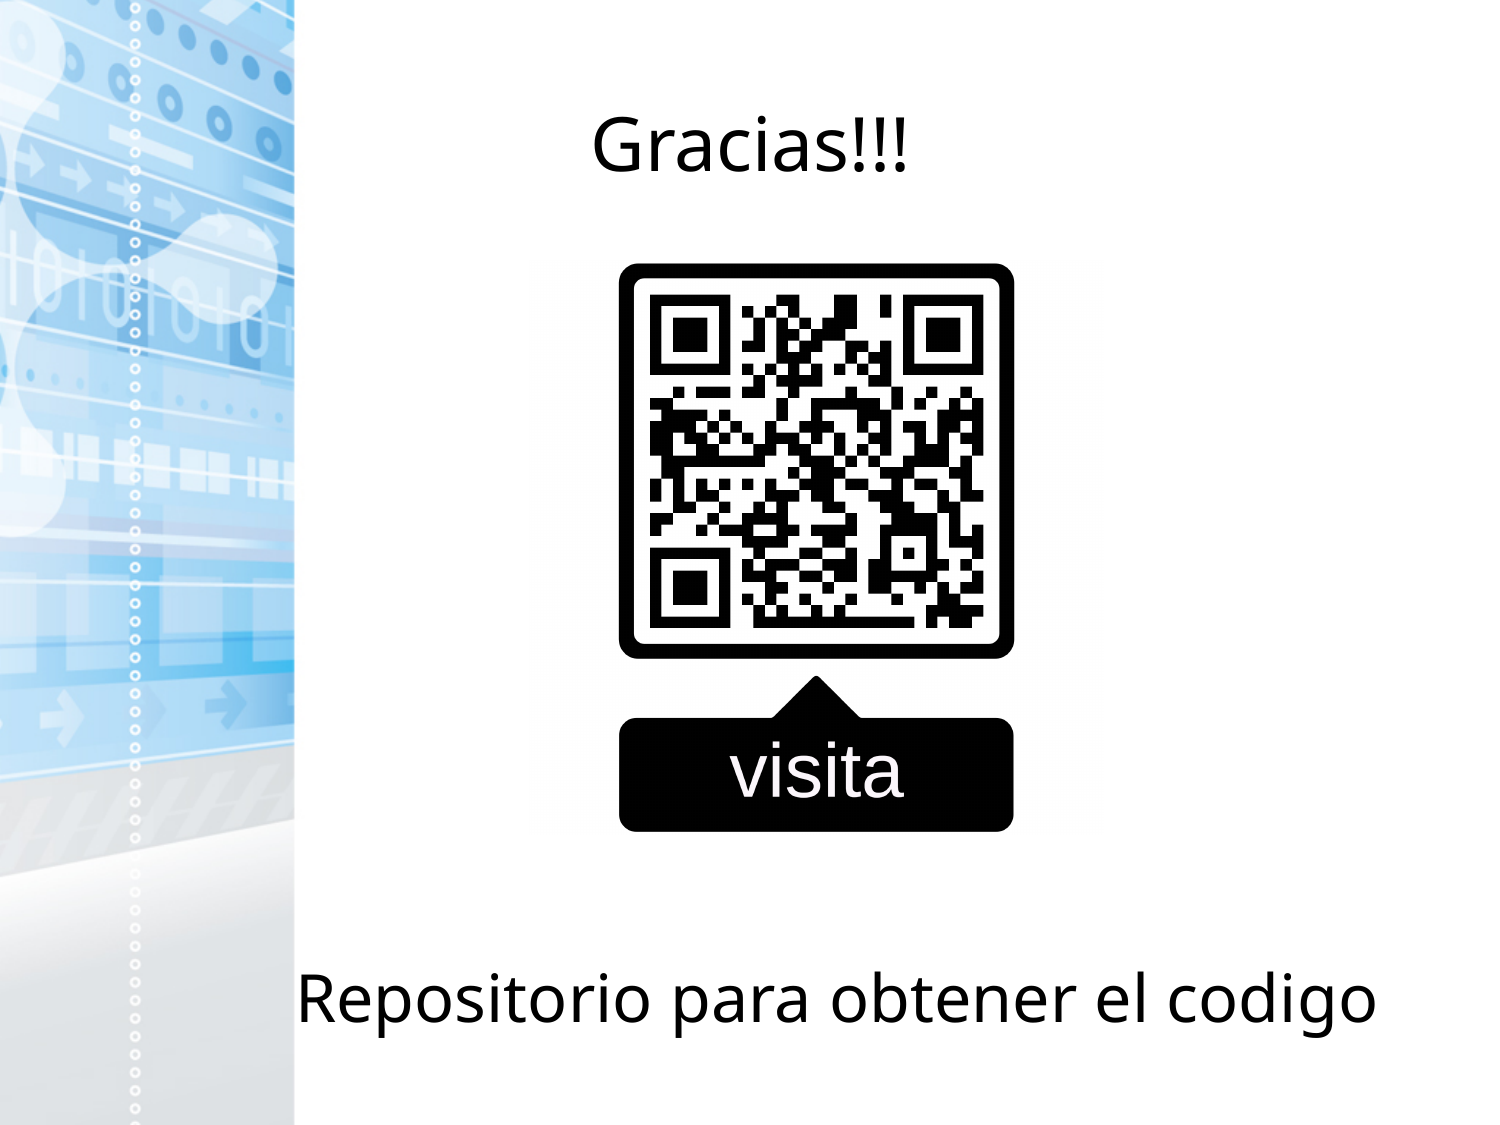

# Gracias!!!
Repositorio para obtener el codigo